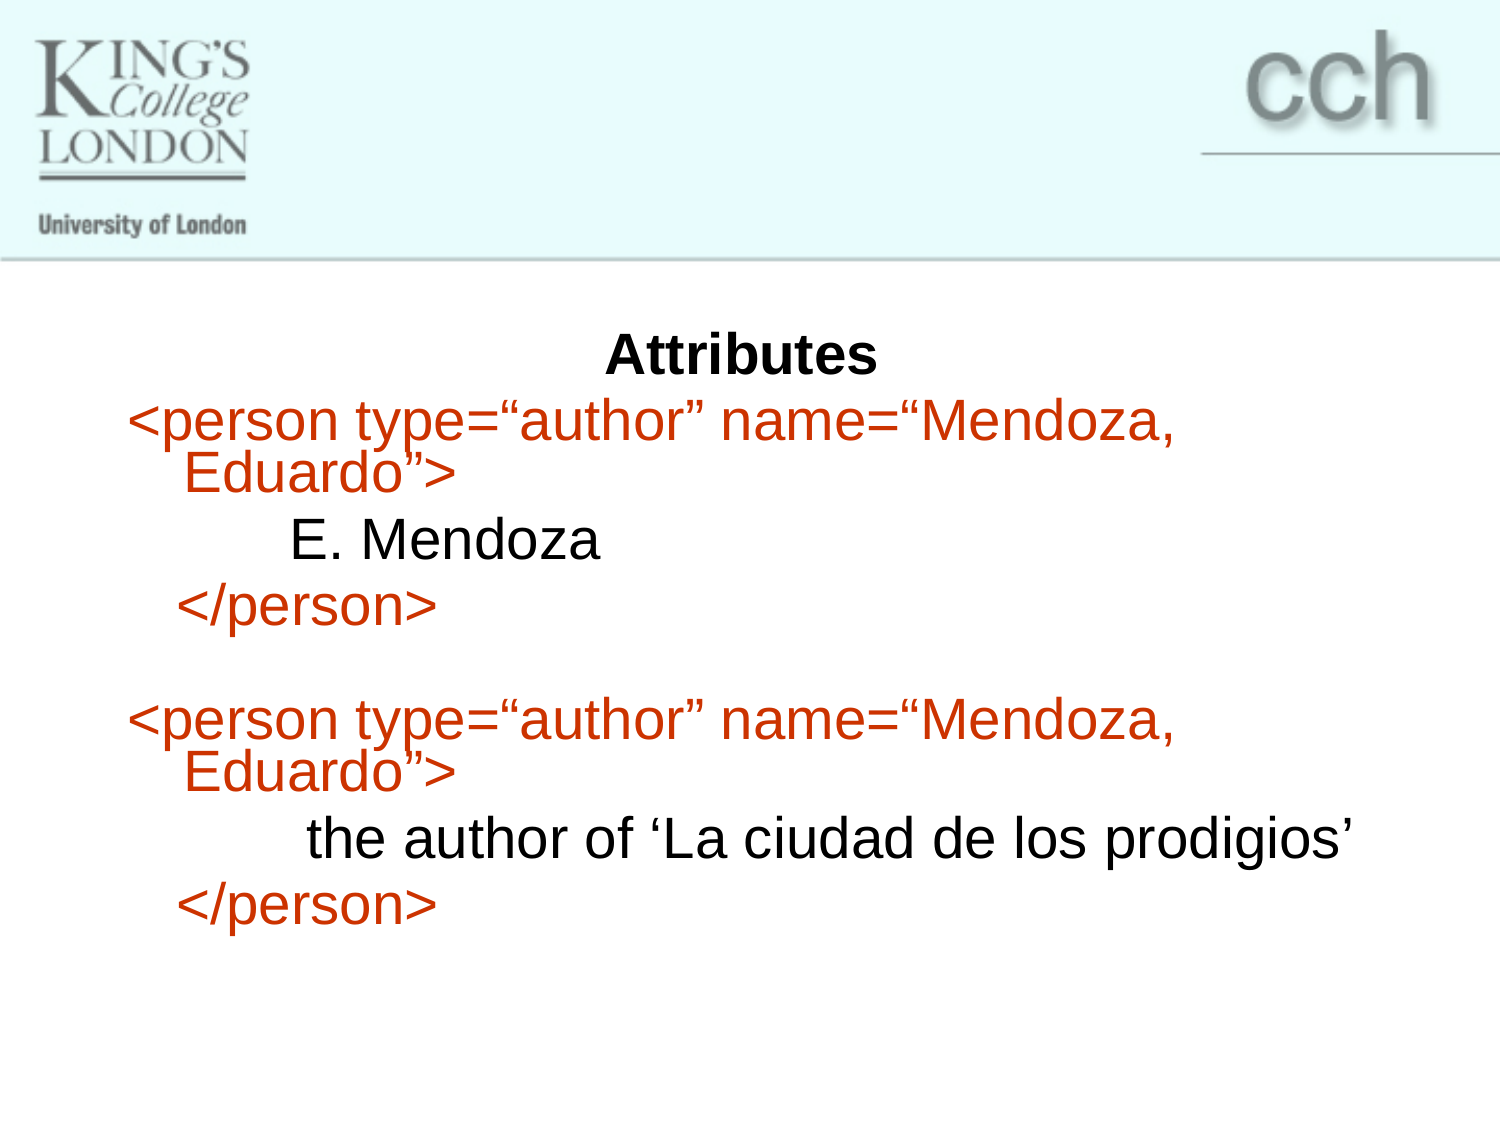

# Attributes
<person type=“author” name=“Mendoza, Eduardo”>
 E. Mendoza
 </person>
<person type=“author” name=“Mendoza, Eduardo”>
 the author of ‘La ciudad de los prodigios’
 </person>